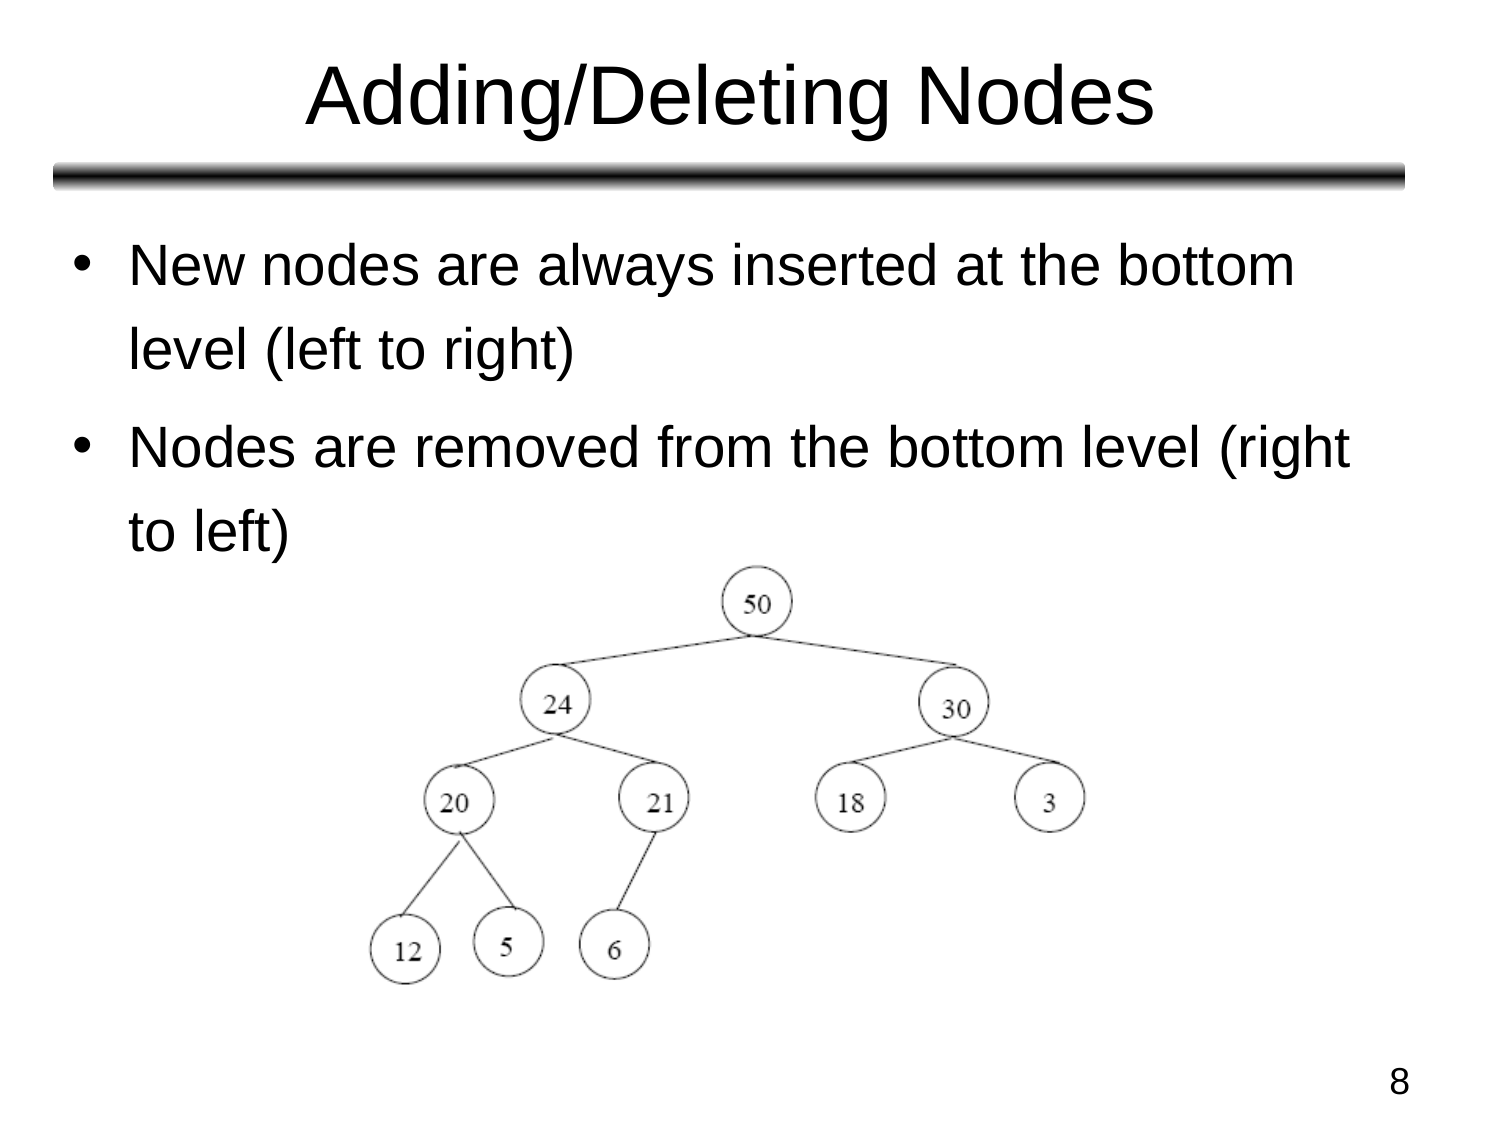

# Adding/Deleting Nodes
New nodes are always inserted at the bottom level (left to right)
Nodes are removed from the bottom level (right to left)
8